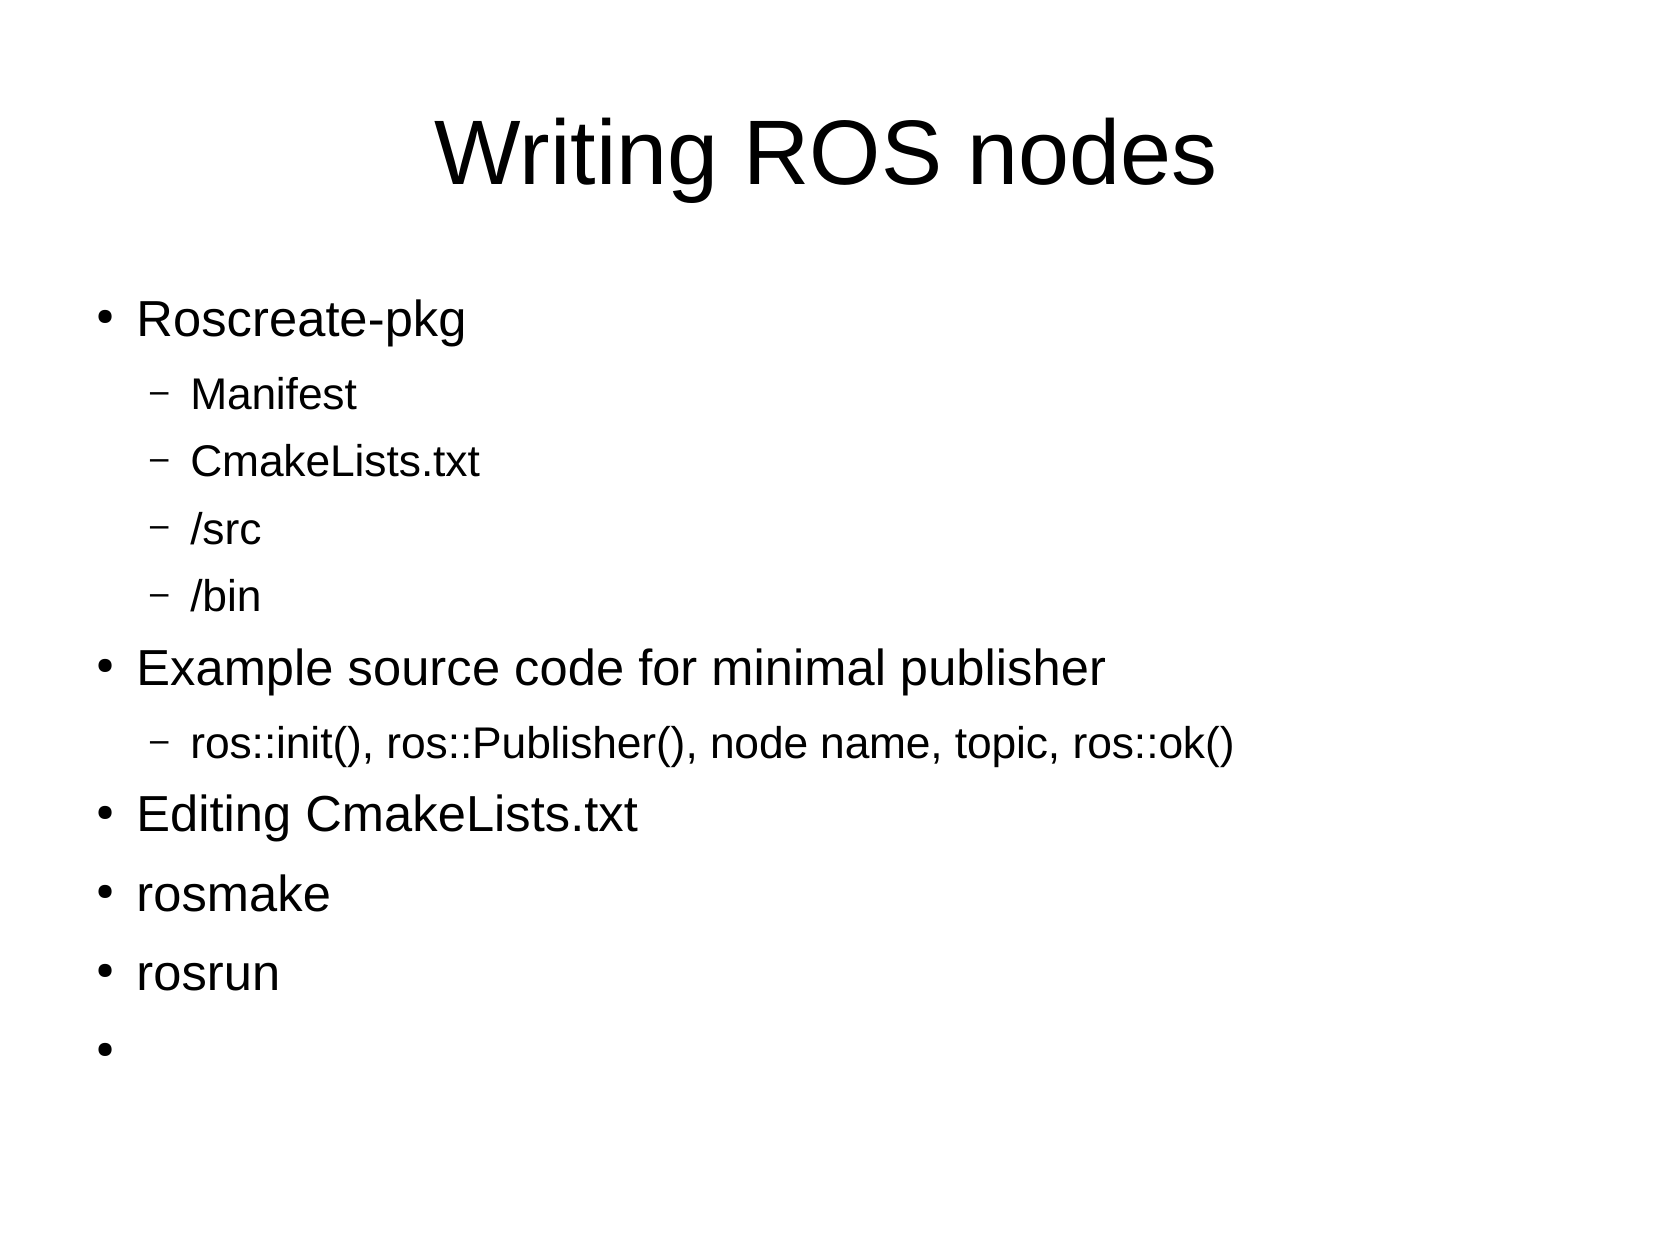

# Writing ROS nodes
Roscreate-pkg
Manifest
CmakeLists.txt
/src
/bin
Example source code for minimal publisher
ros::init(), ros::Publisher(), node name, topic, ros::ok()
Editing CmakeLists.txt
rosmake
rosrun